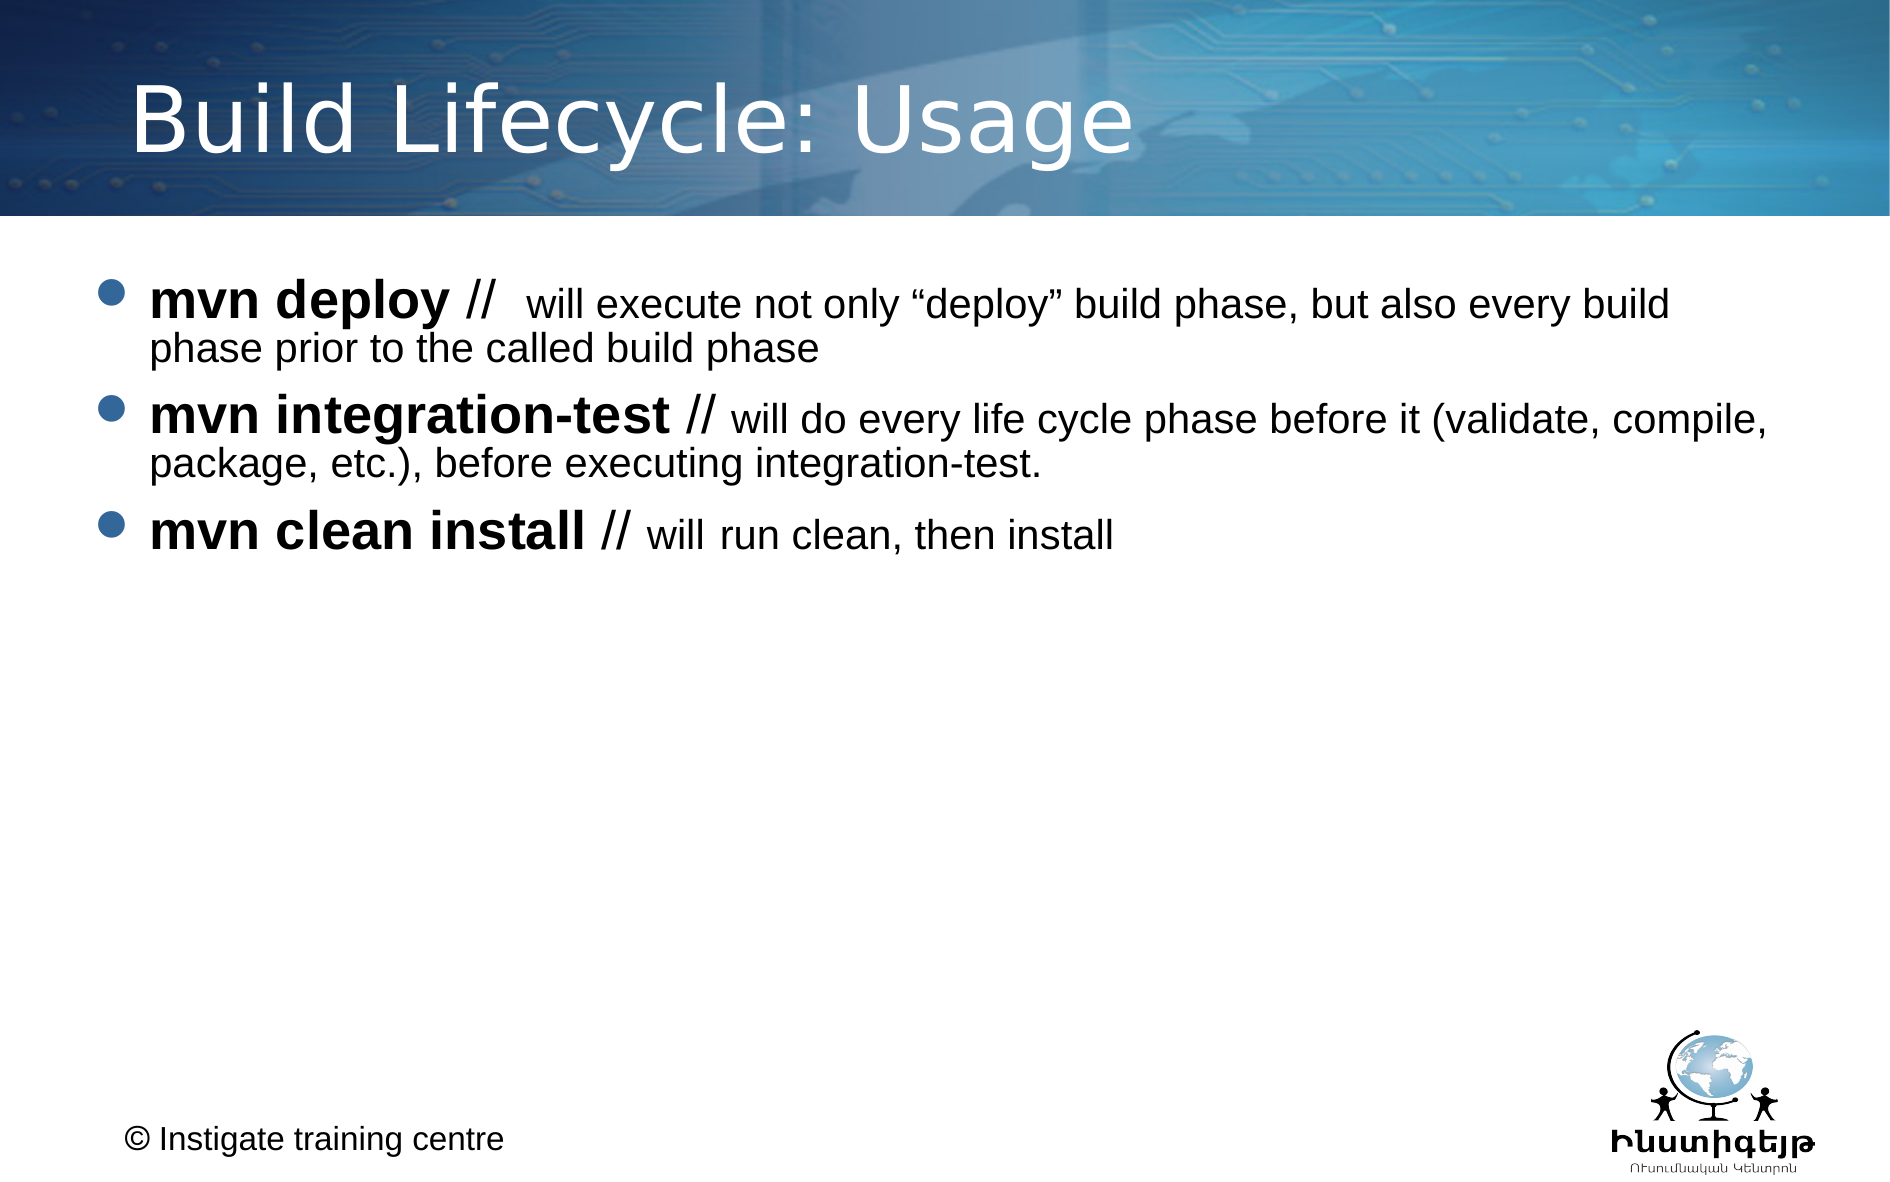

# Build Lifecycle: Usage
mvn deploy // will execute not only “deploy” build phase, but also every build phase prior to the called build phase
mvn integration-test // will do every life cycle phase before it (validate, compile, package, etc.), before executing integration-test.
mvn clean install // will run clean, then install